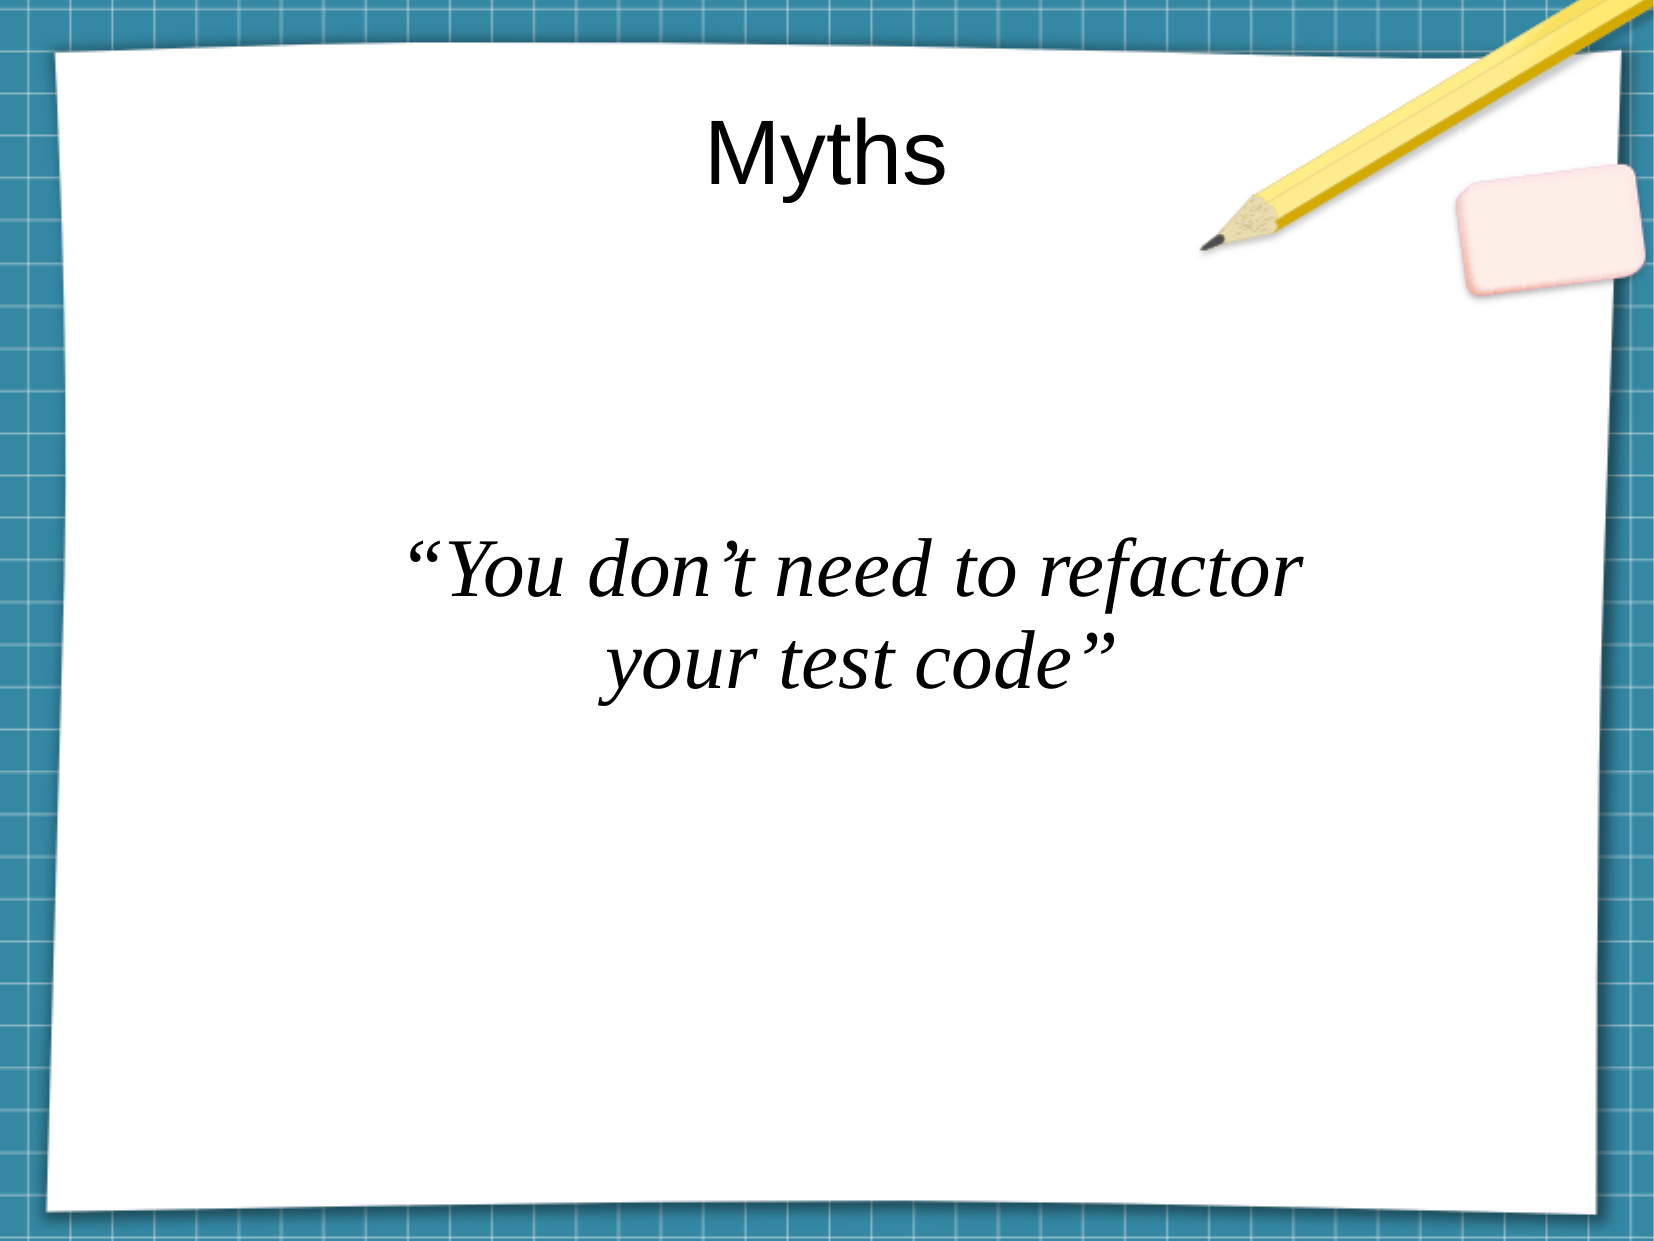

# Myths
“You don’t need to refactor
your test code”